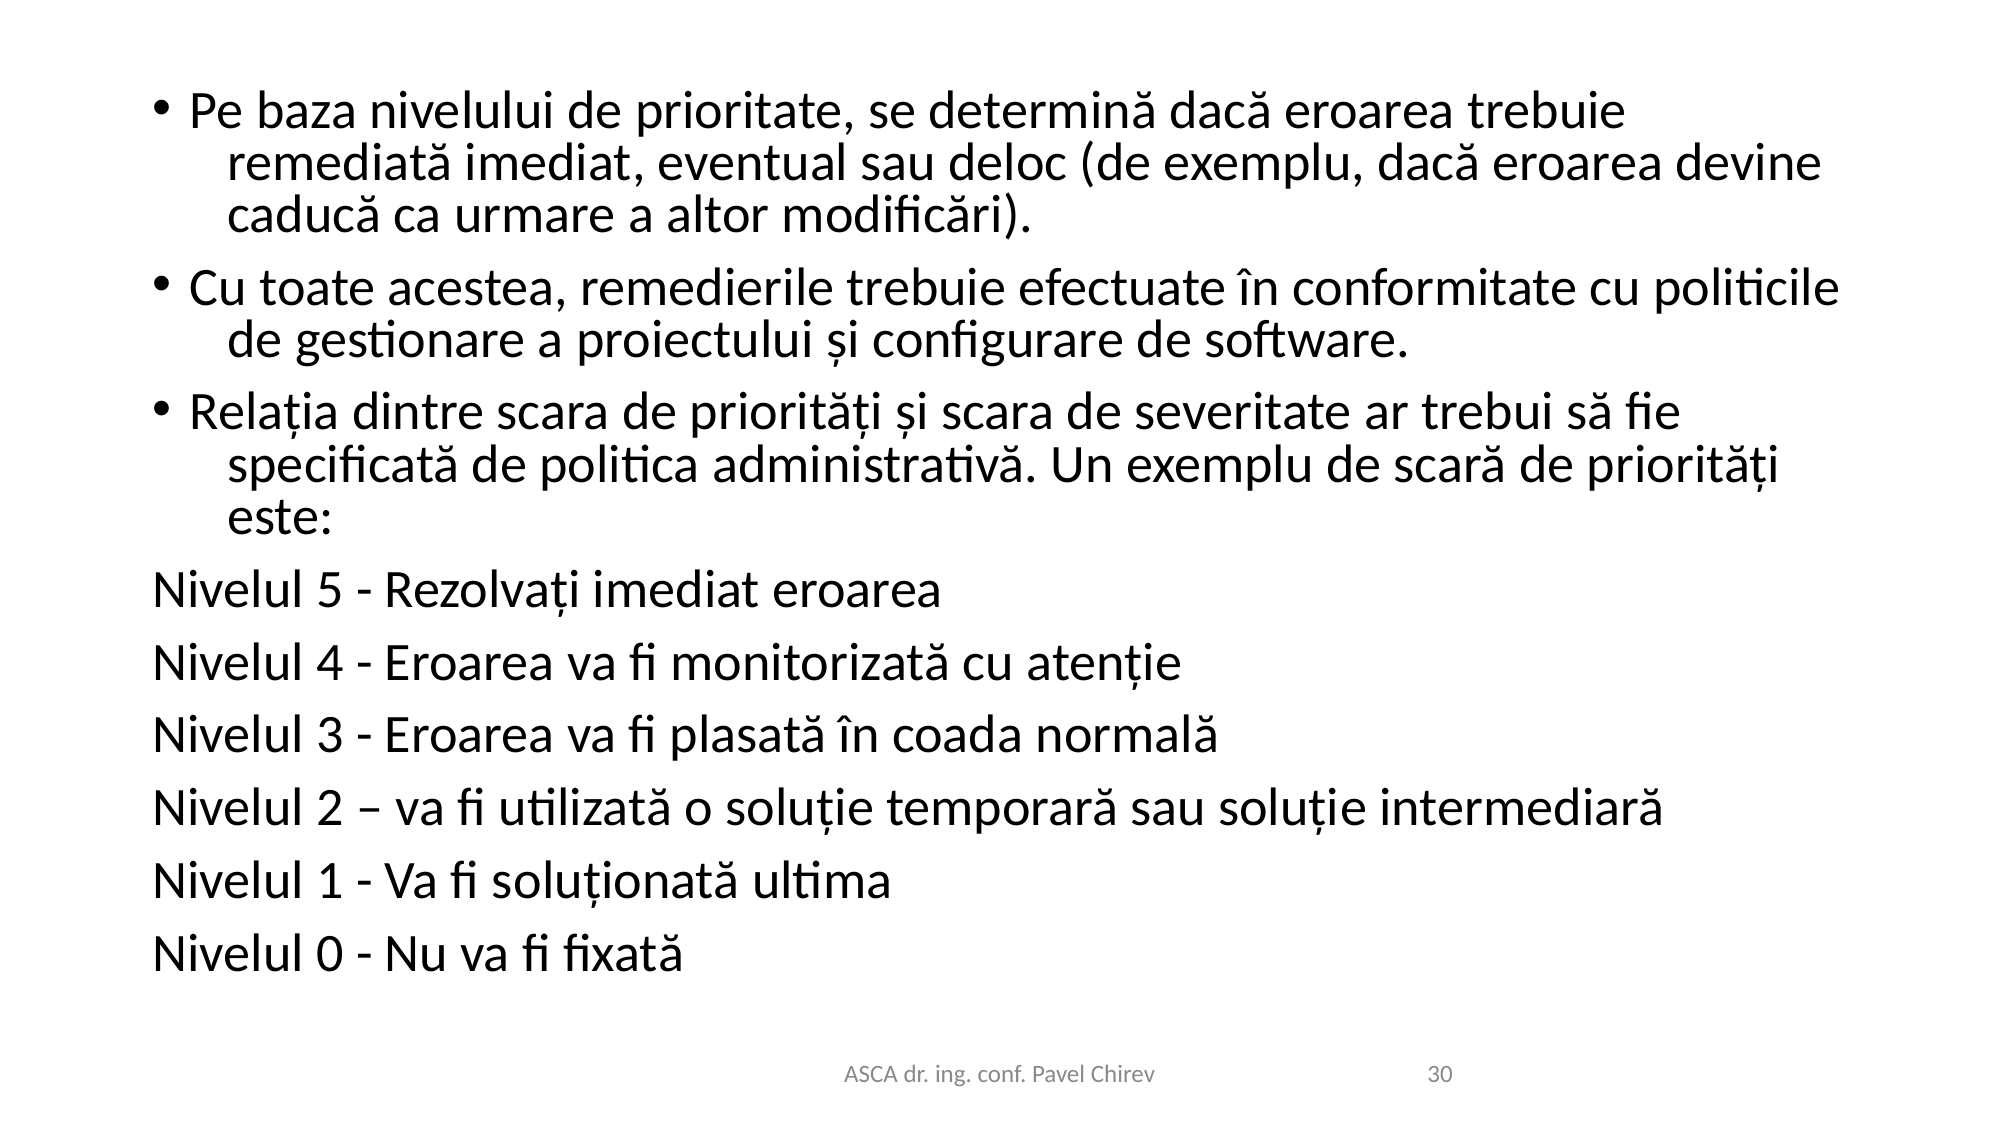

# Pe baza nivelului de prioritate, se determină dacă eroarea trebuie remediată imediat, eventual sau deloc (de exemplu, dacă eroarea devine caducă ca urmare a altor modificări).
Cu toate acestea, remedierile trebuie efectuate în conformitate cu politicile de gestionare a proiectului și configurare de software.
Relația dintre scara de priorități și scara de severitate ar trebui să fie specificată de politica administrativă. Un exemplu de scară de priorități este:
Nivelul 5 - Rezolvați imediat eroarea
Nivelul 4 - Eroarea va fi monitorizată cu atenție
Nivelul 3 - Eroarea va fi plasată în coada normală
Nivelul 2 – va fi utilizată o soluție temporară sau soluție intermediară
Nivelul 1 - Va fi soluționată ultima
Nivelul 0 - Nu va fi fixată
ASCA dr. ing. conf. Pavel Chirev